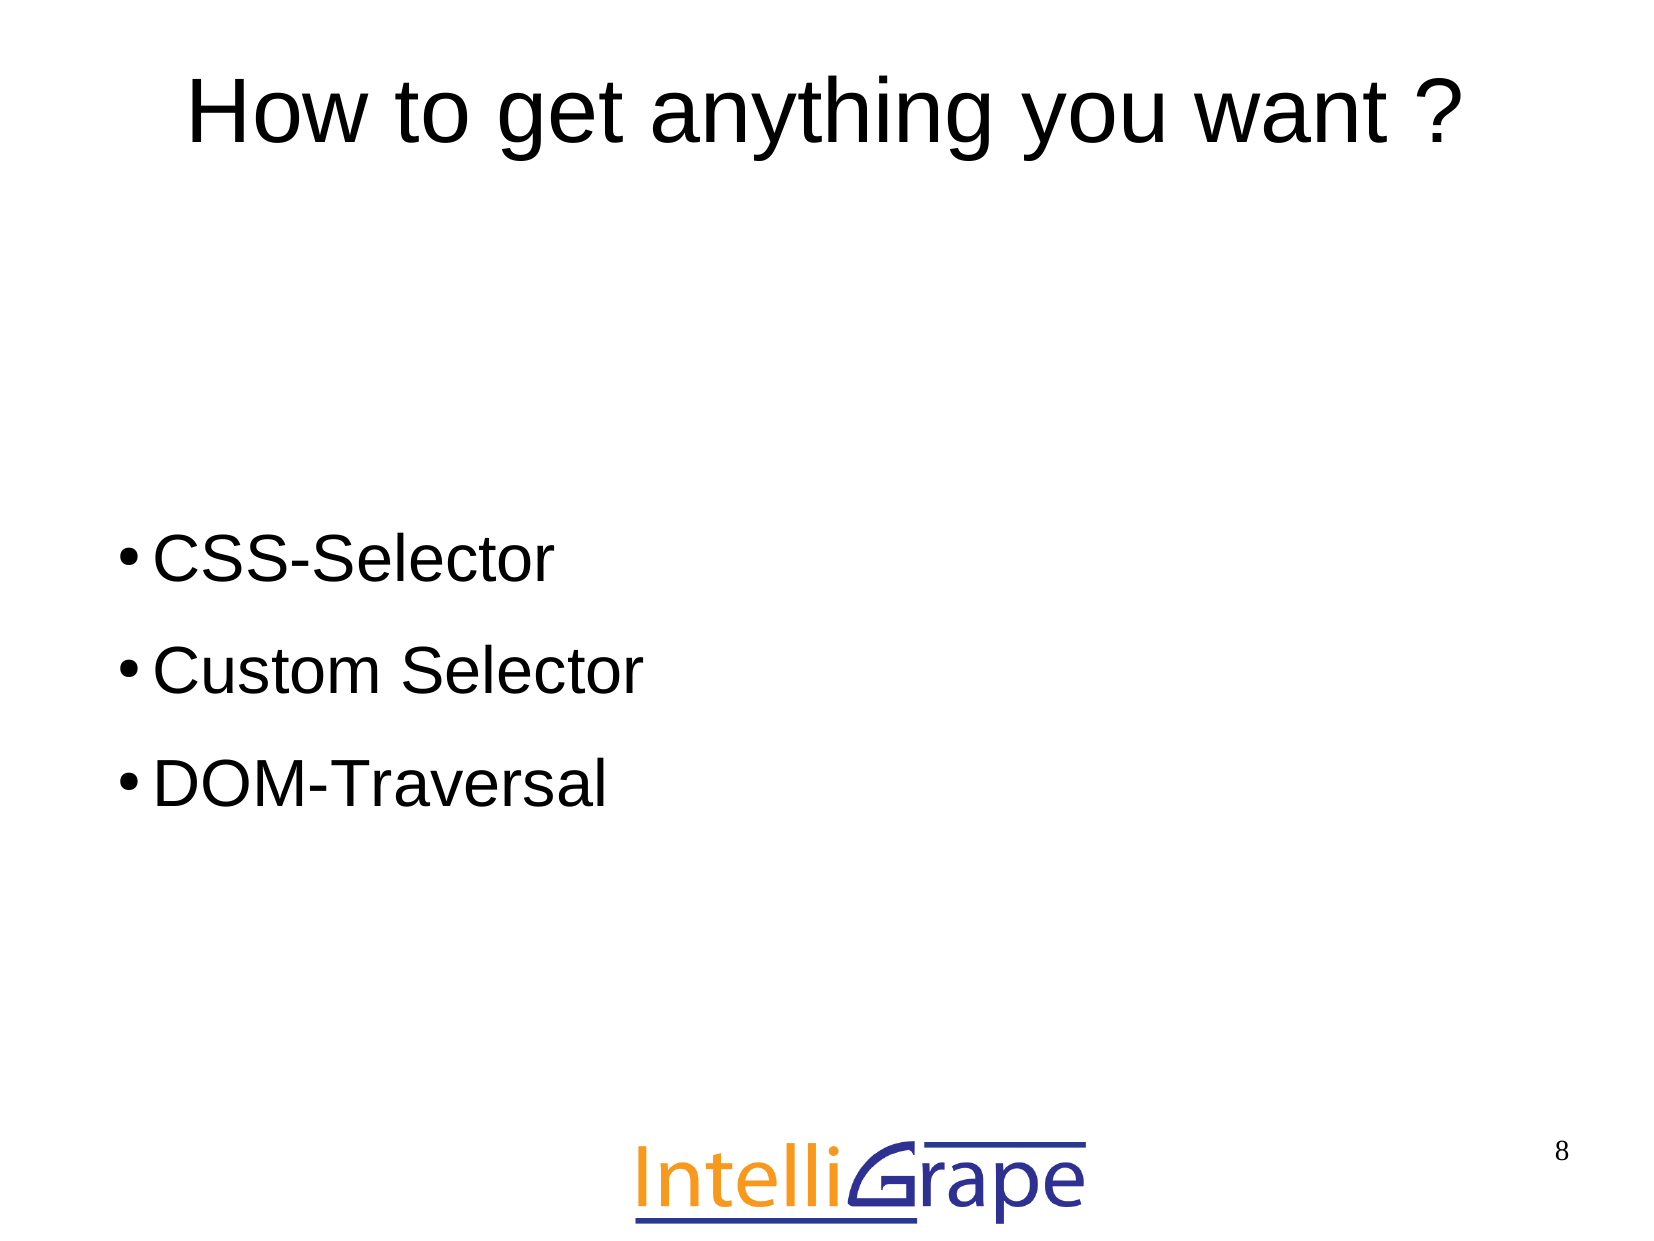

# How to get anything you want ?
CSS-Selector
Custom Selector
DOM-Traversal
8